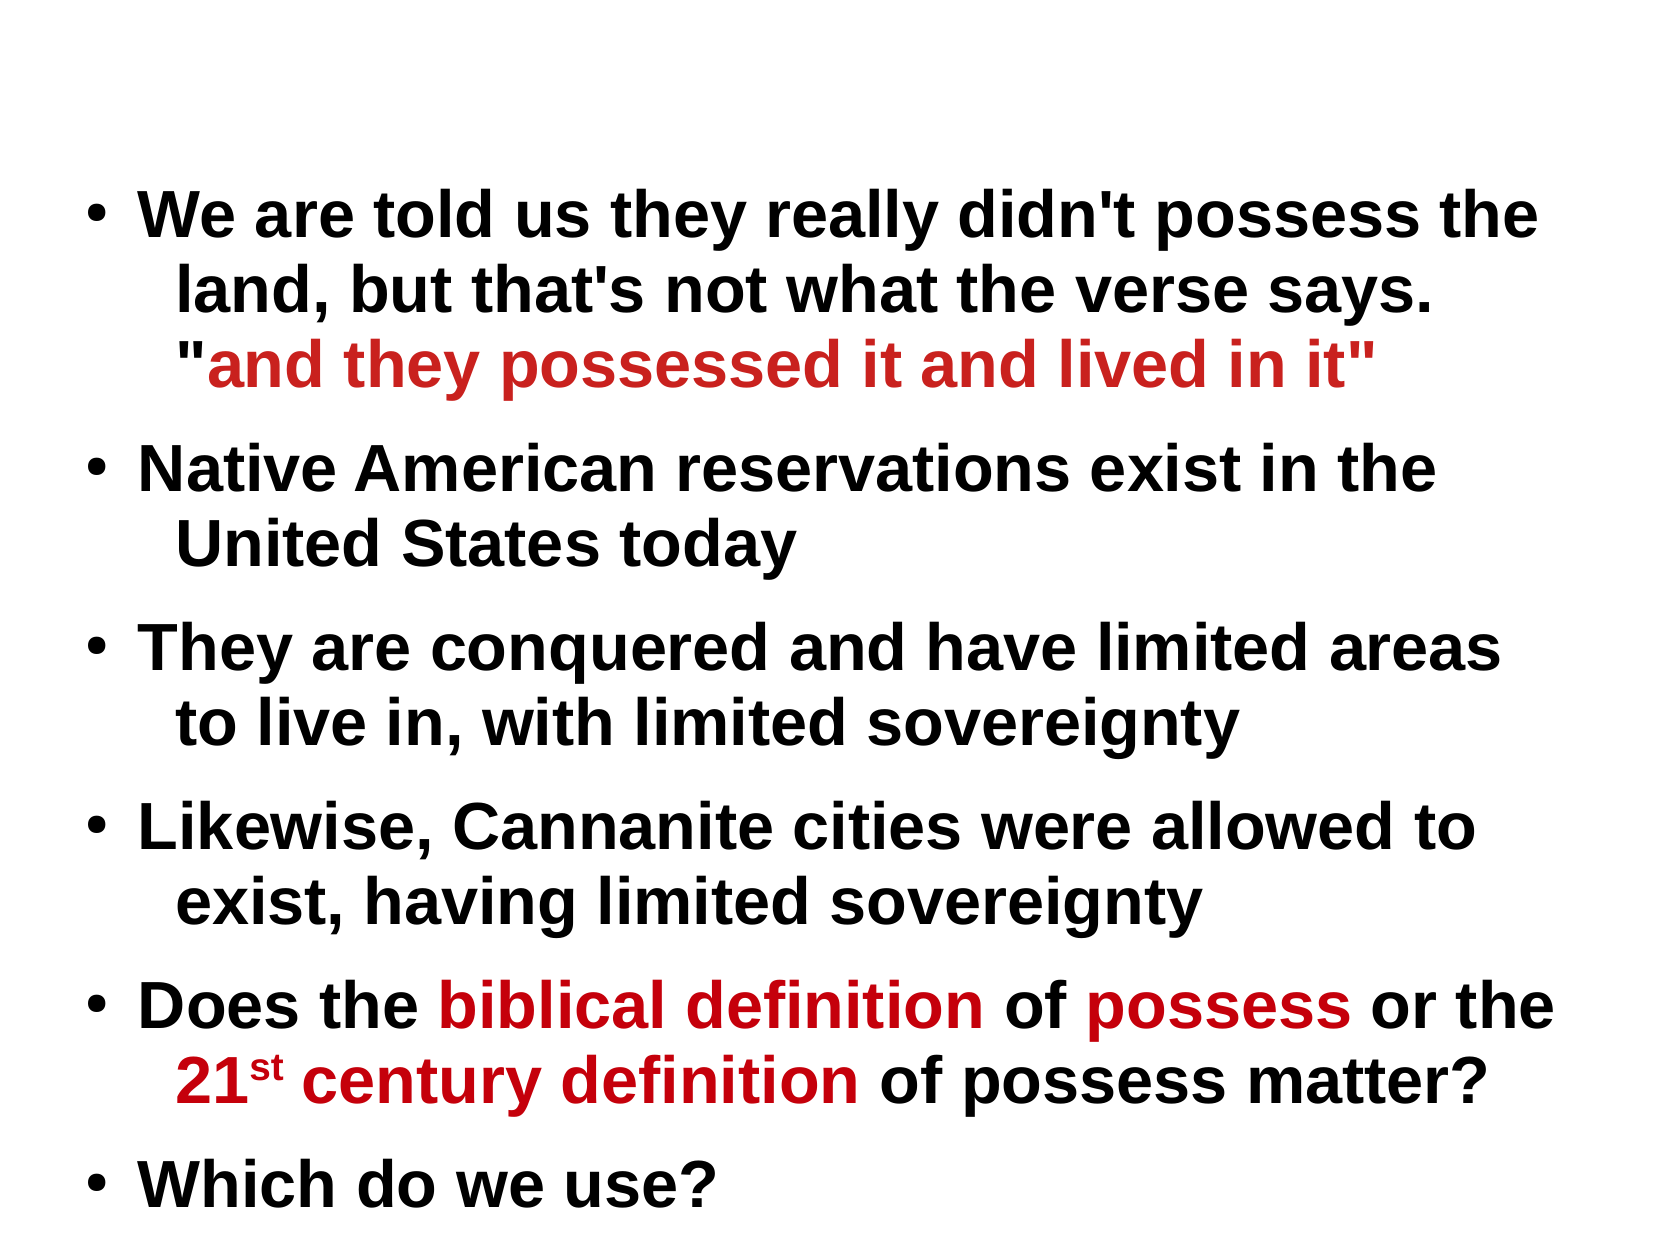

# We are told us they really didn't possess the land, but that's not what the verse says. "and they possessed it and lived in it"
Native American reservations exist in the United States today
They are conquered and have limited areas to live in, with limited sovereignty
Likewise, Cannanite cities were allowed to exist, having limited sovereignty
Does the biblical definition of possess or the 21st century definition of possess matter?
Which do we use?